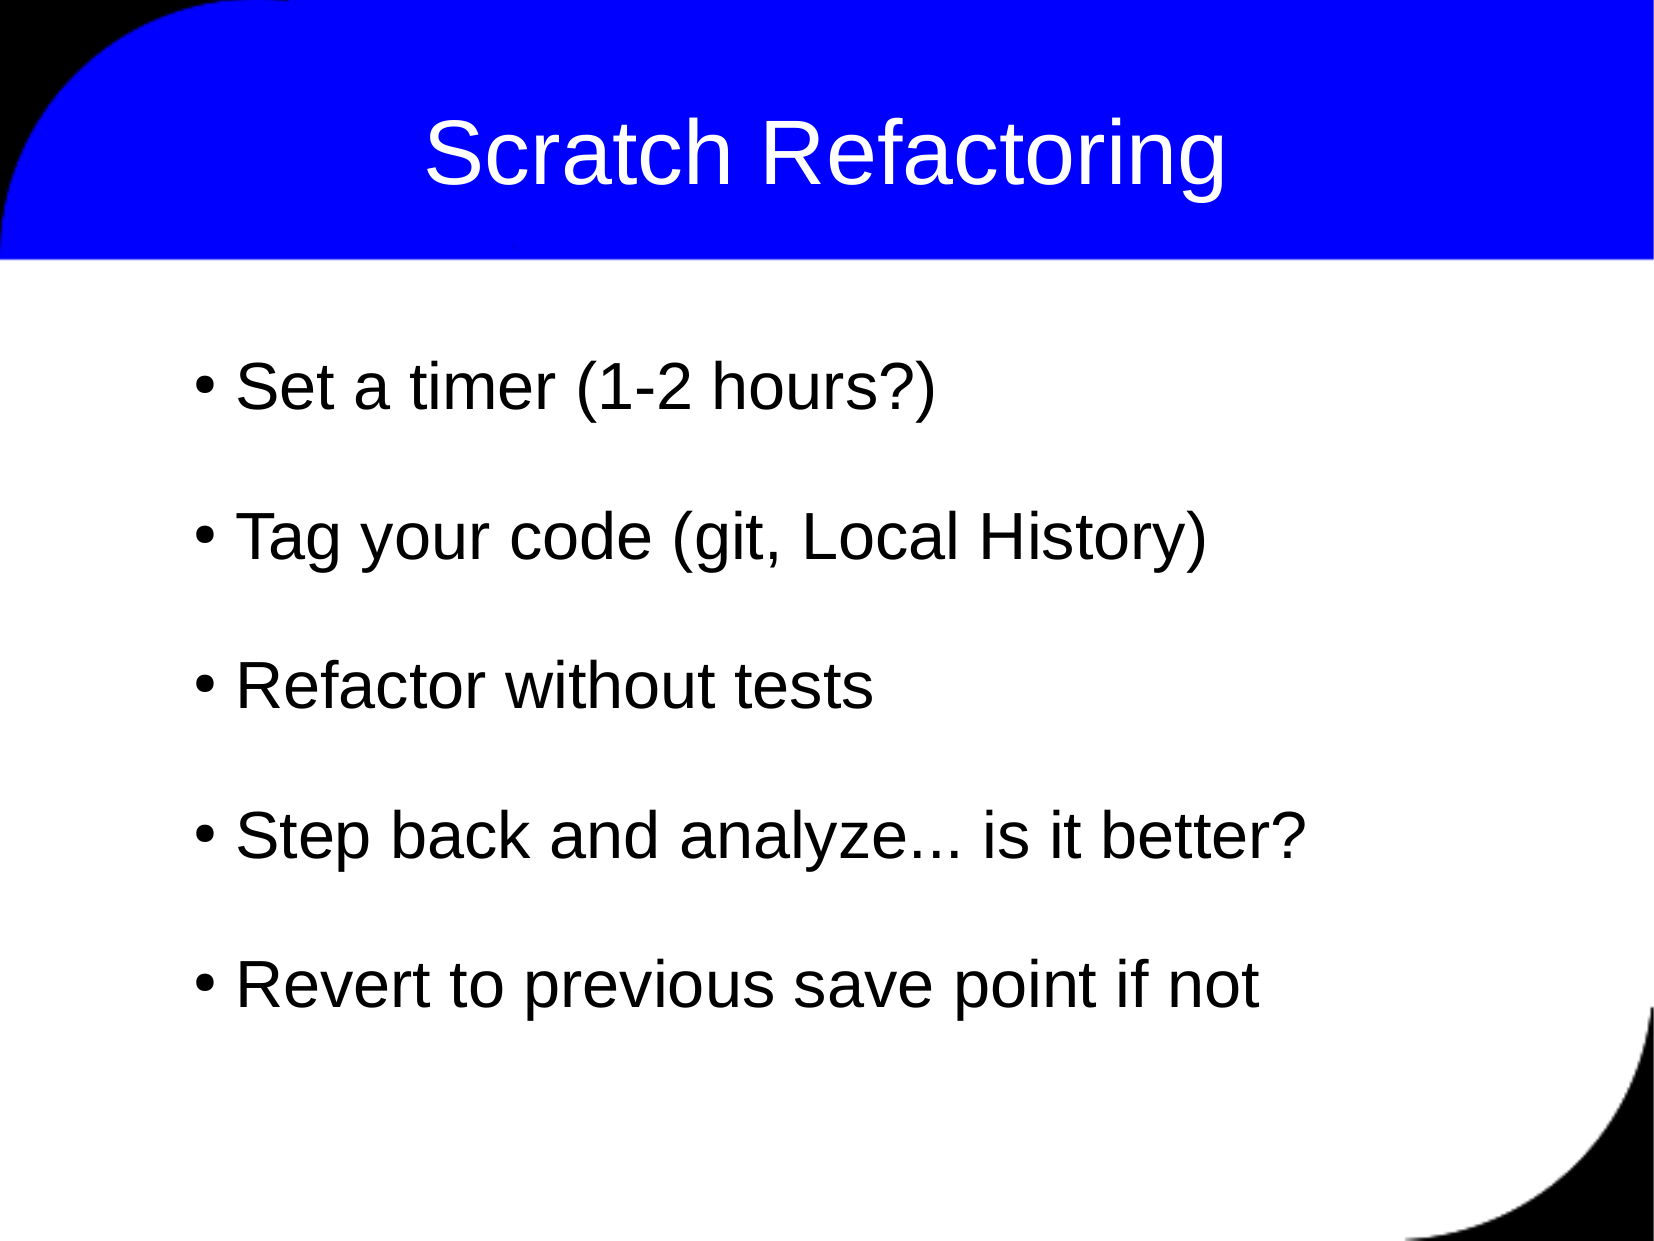

# Scratch Refactoring
 Set a timer (1-2 hours?)
 Tag your code (git, Local History)
 Refactor without tests
 Step back and analyze... is it better?
 Revert to previous save point if not